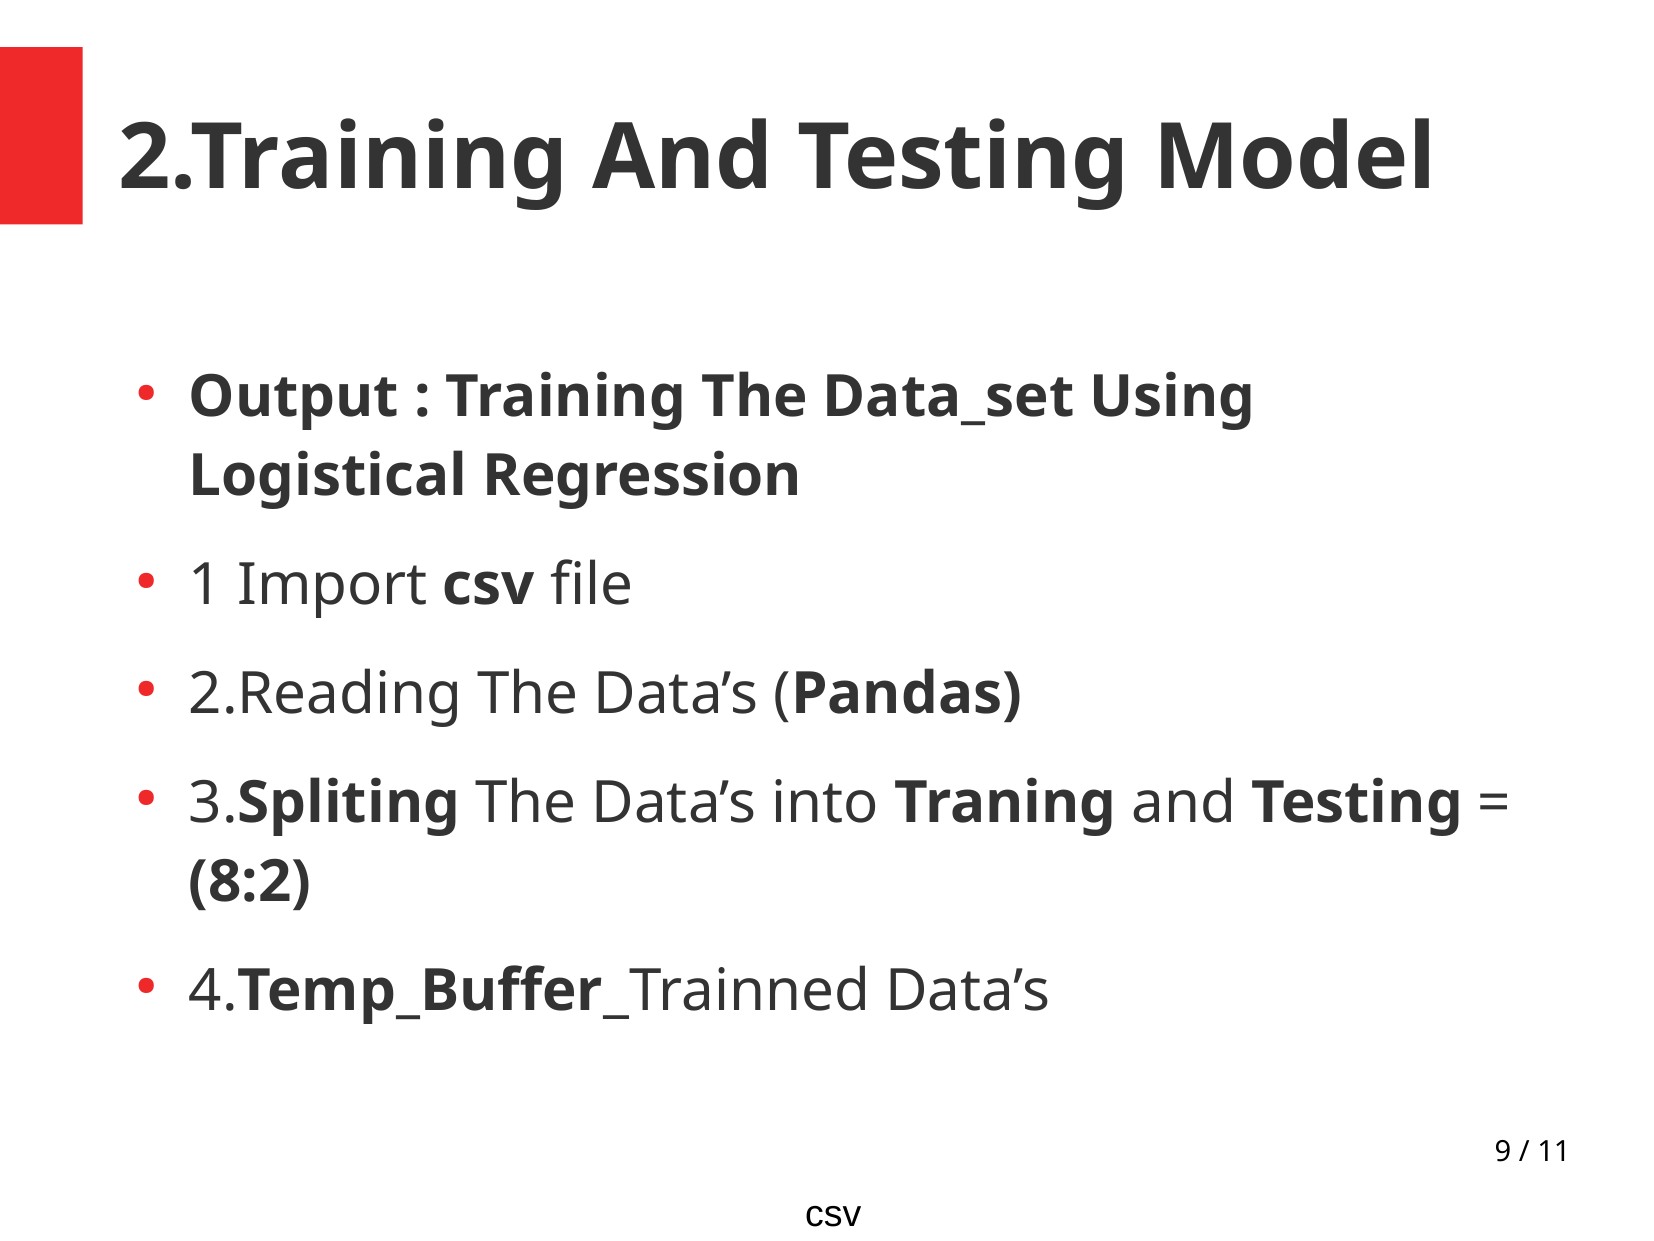

# 2.Training And Testing Model
Output : Training The Data_set Using Logistical Regression
1 Import csv file
2.Reading The Data’s (Pandas)
3.Spliting The Data’s into Traning and Testing = (8:2)
4.Temp_Buffer_Trainned Data’s
9
csv